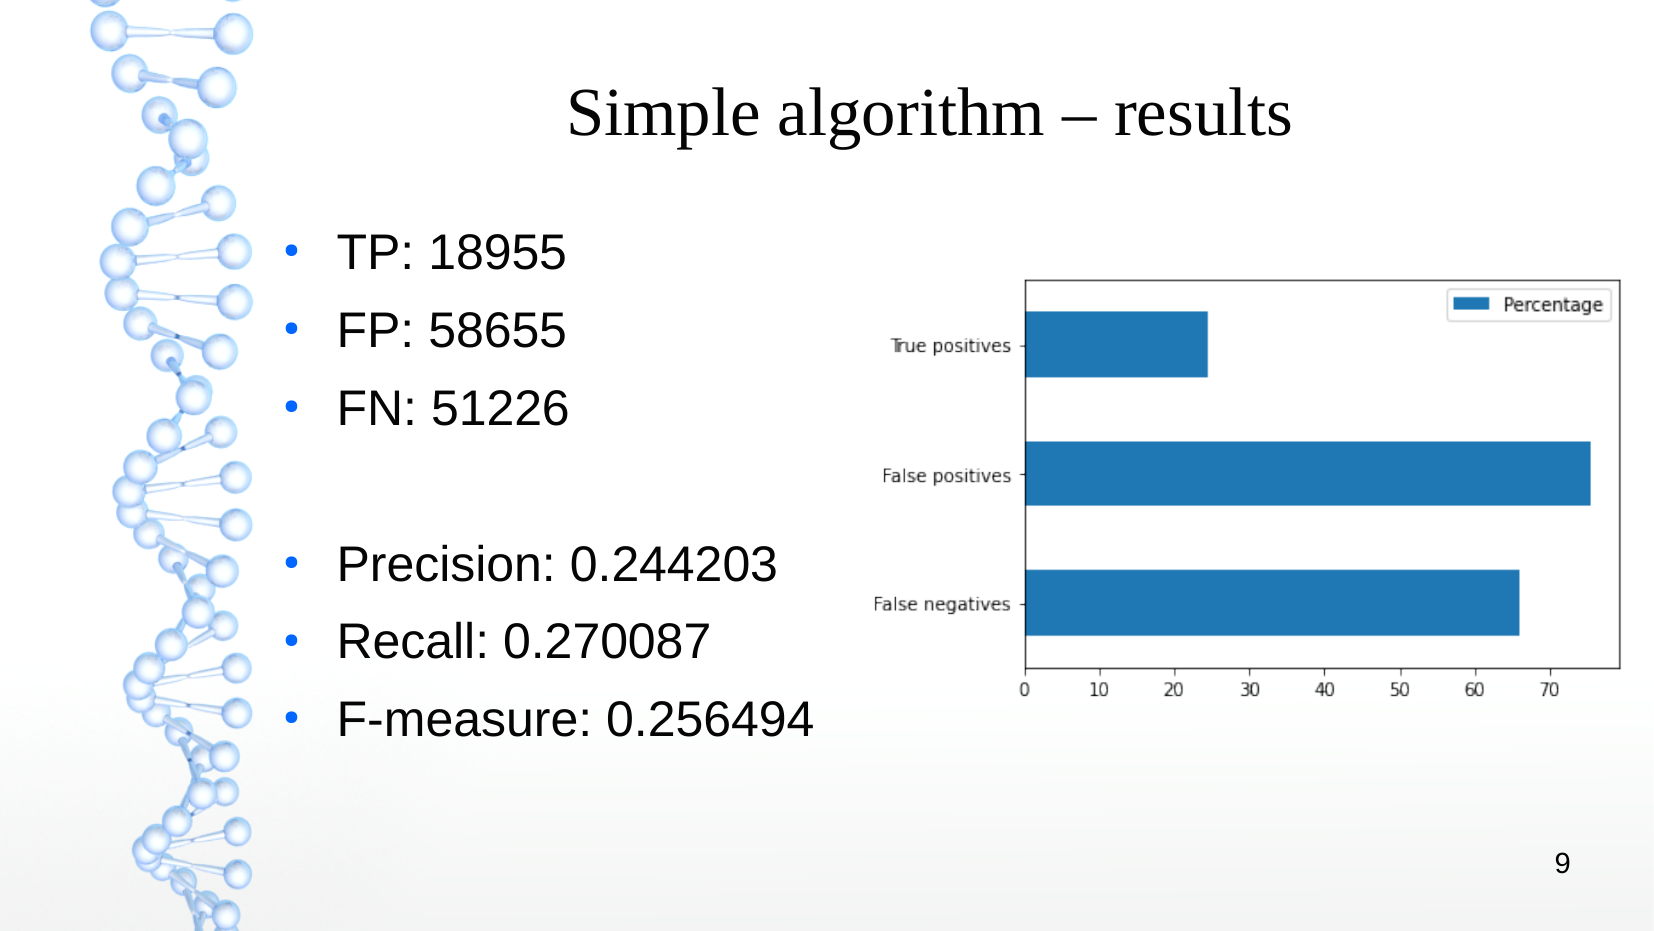

# Simple algorithm – results
TP: 18955
FP: 58655
FN: 51226
Precision: 0.244203
Recall: 0.270087
F-measure: 0.256494
9